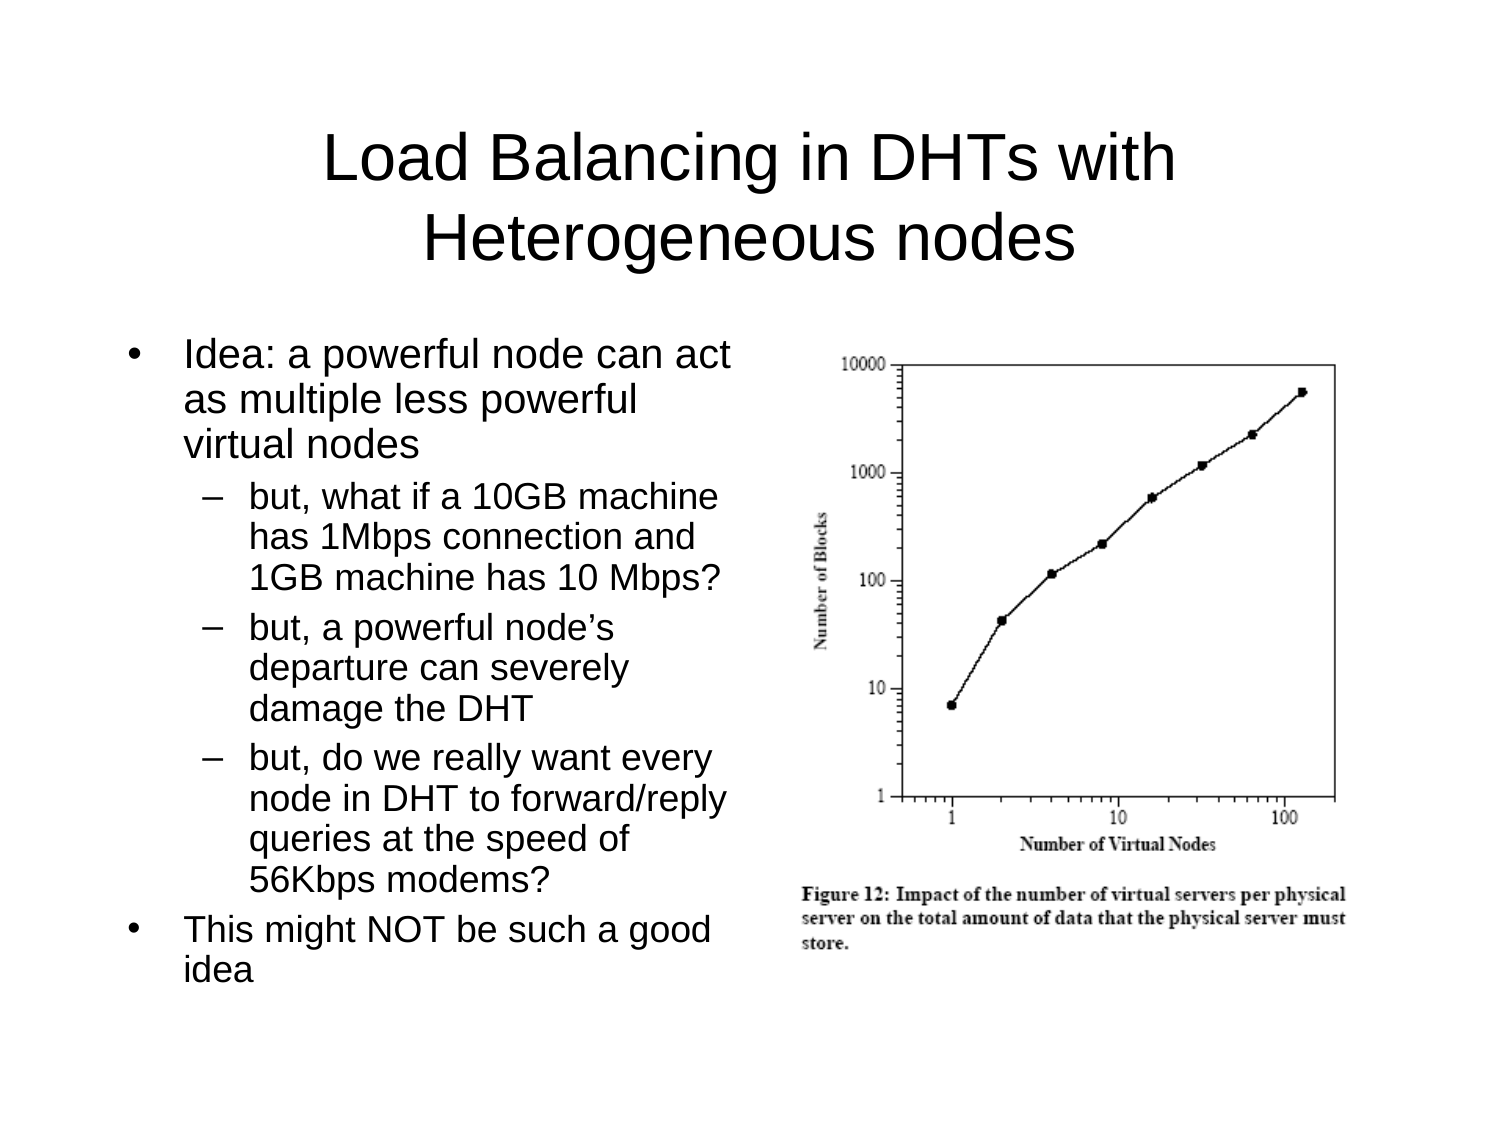

# Load Balancing in DHTs with Heterogeneous nodes
Idea: a powerful node can act as multiple less powerful virtual nodes
but, what if a 10GB machine has 1Mbps connection and 1GB machine has 10 Mbps?
but, a powerful node’s departure can severely damage the DHT
but, do we really want every node in DHT to forward/reply queries at the speed of 56Kbps modems?
This might NOT be such a good idea